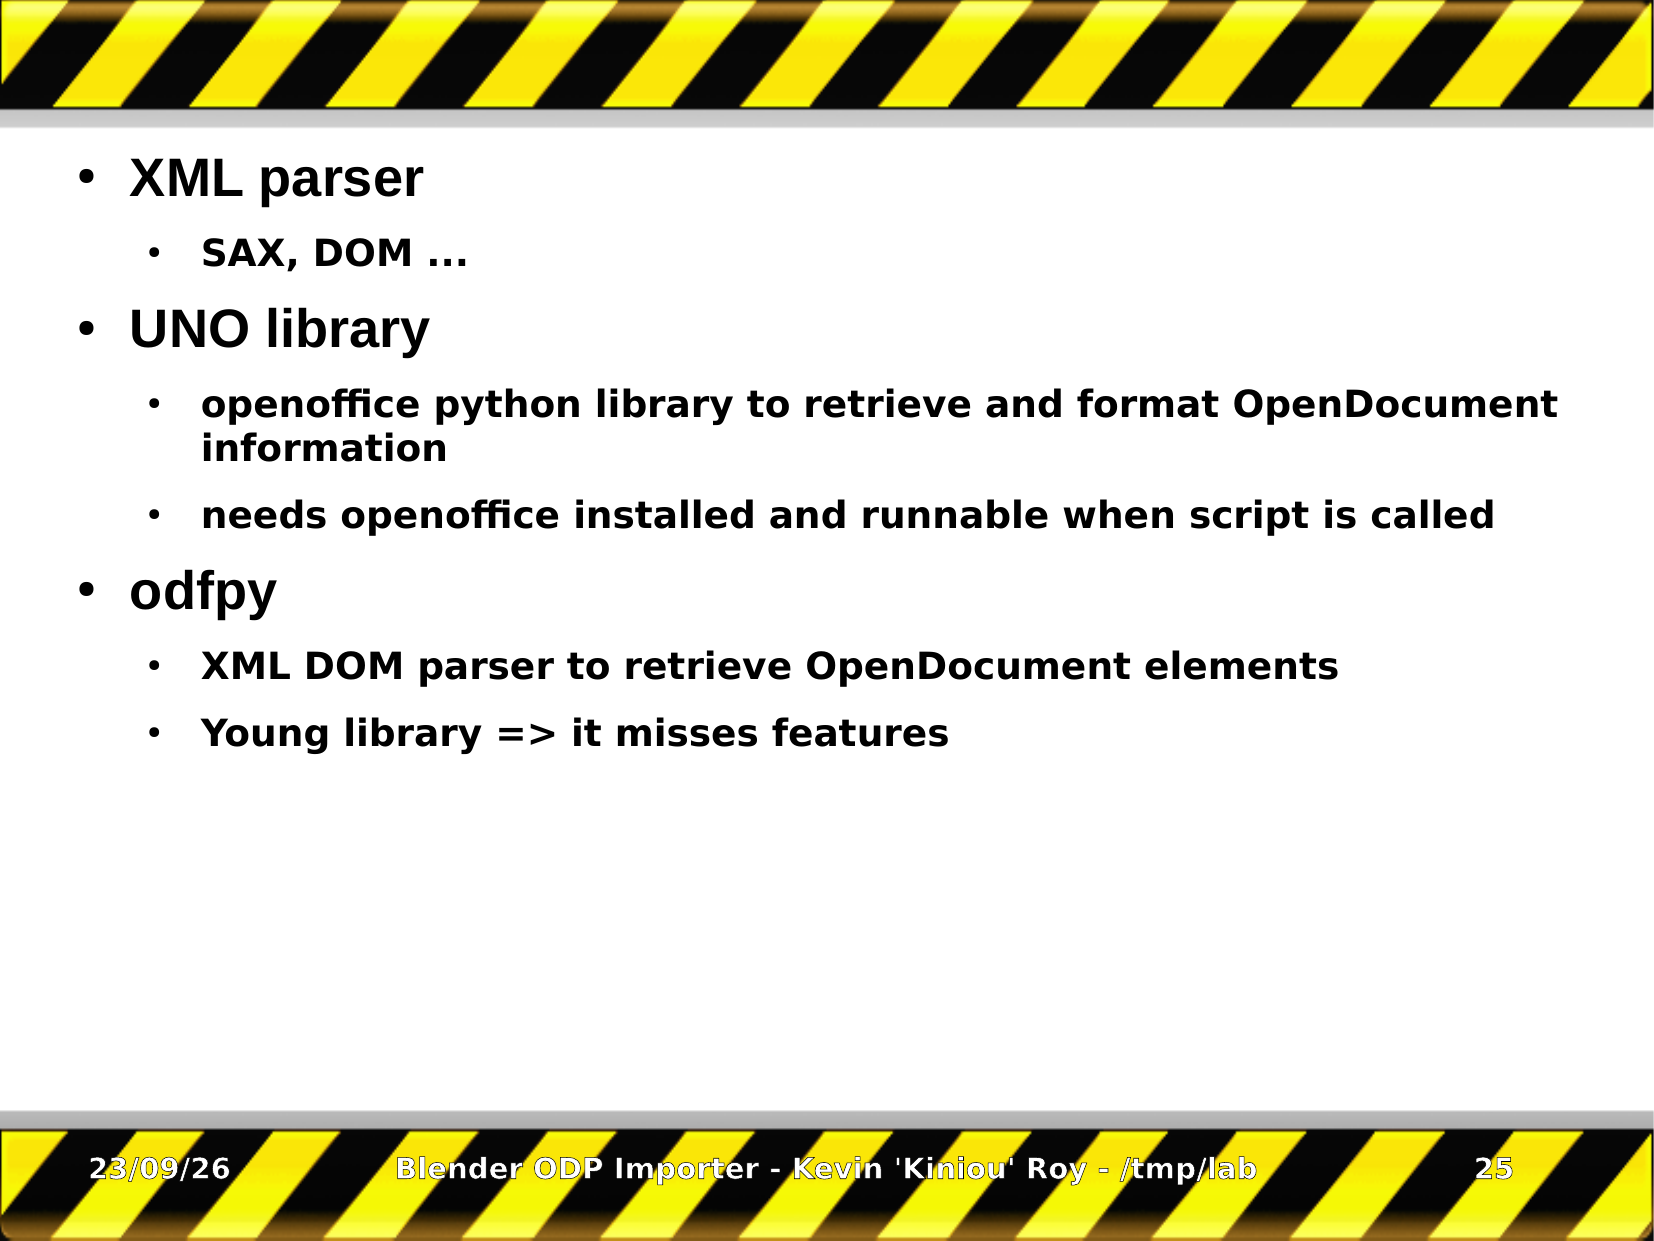

# How to extract informations from this format ?
XML parser
SAX, DOM ...
UNO library
openoffice python library to retrieve and format OpenDocument information
needs openoffice installed and runnable when script is called
odfpy
XML DOM parser to retrieve OpenDocument elements
Young library => it misses features
Blender ODP Importer - Kevin 'Kiniou' Roy - /tmp/lab
25